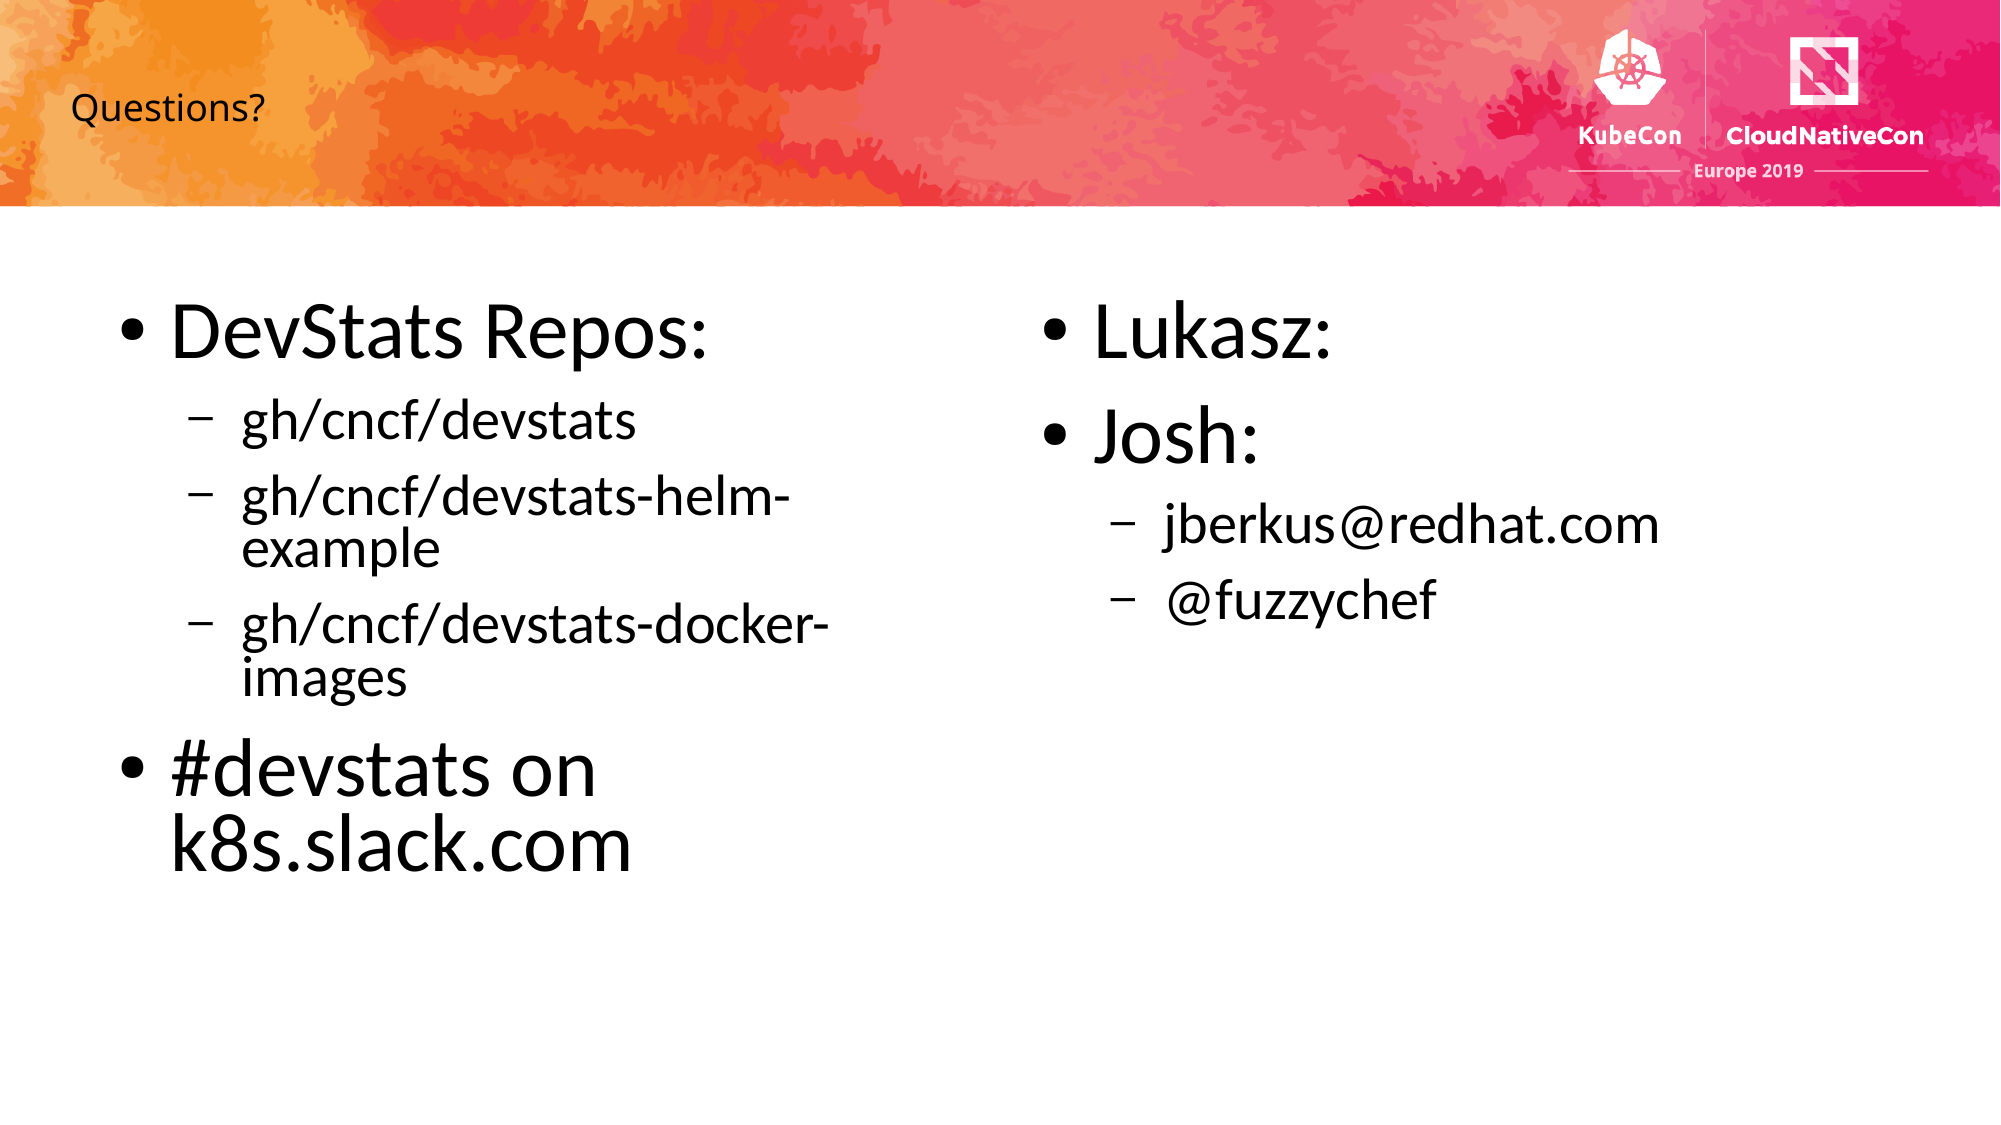

# Questions?
DevStats Repos:
gh/cncf/devstats
gh/cncf/devstats-helm-example
gh/cncf/devstats-docker-images
#devstats on k8s.slack.com
Lukasz:
Josh:
jberkus@redhat.com
@fuzzychef